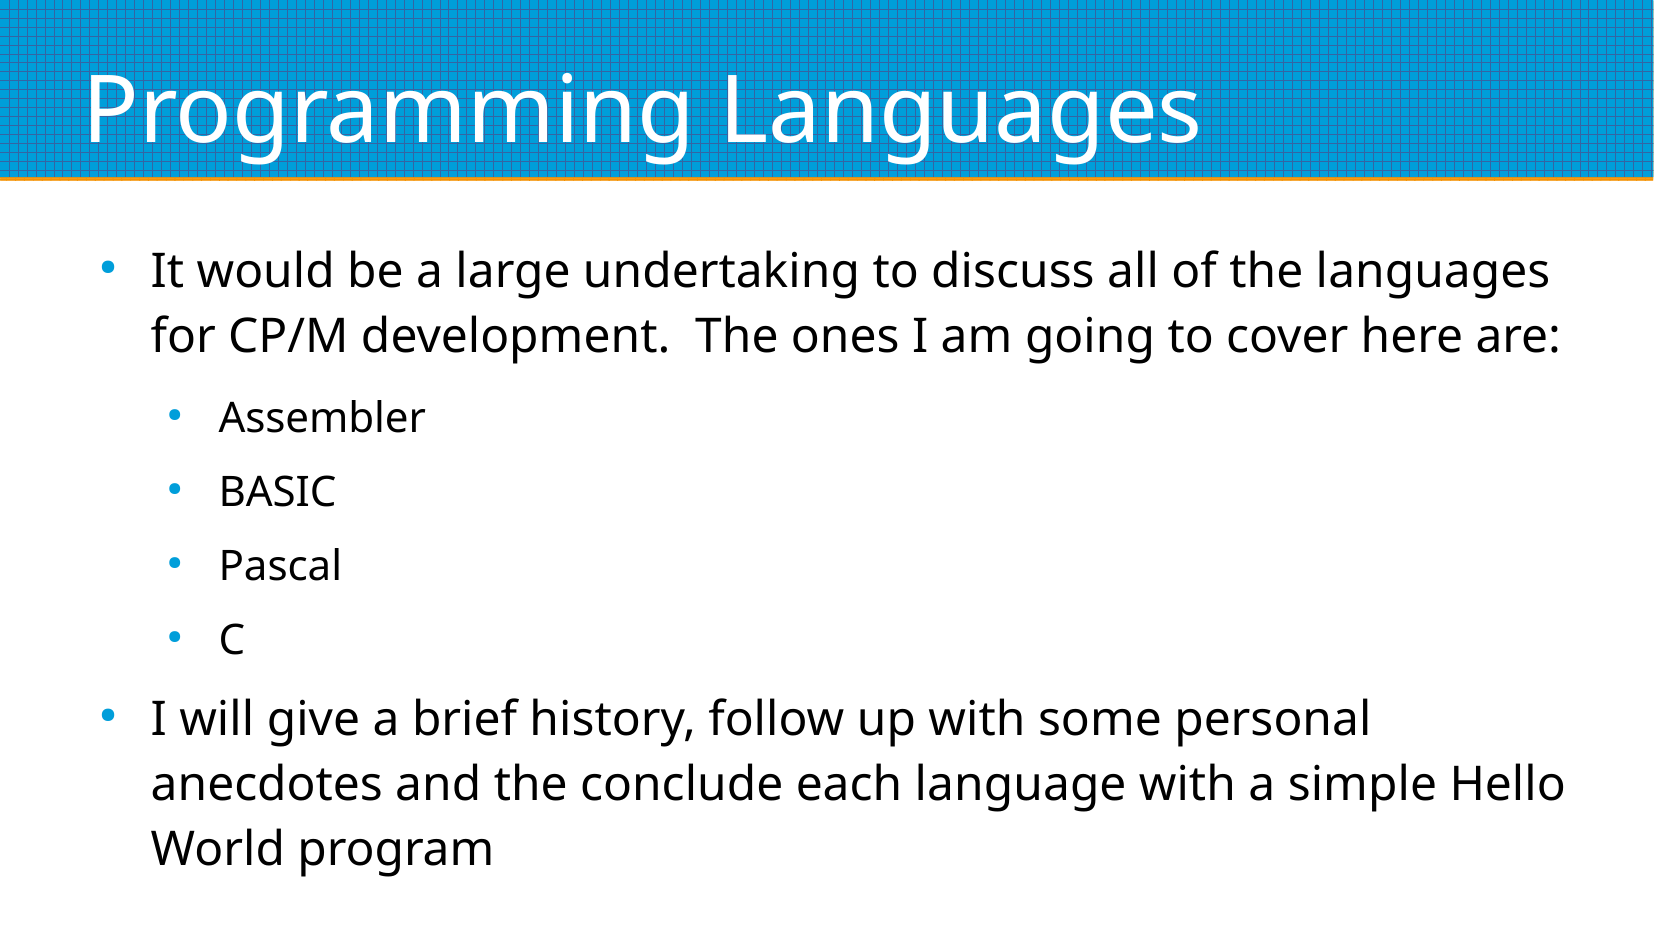

# Programming Languages
It would be a large undertaking to discuss all of the languages for CP/M development. The ones I am going to cover here are:
Assembler
BASIC
Pascal
C
I will give a brief history, follow up with some personal anecdotes and the conclude each language with a simple Hello World program